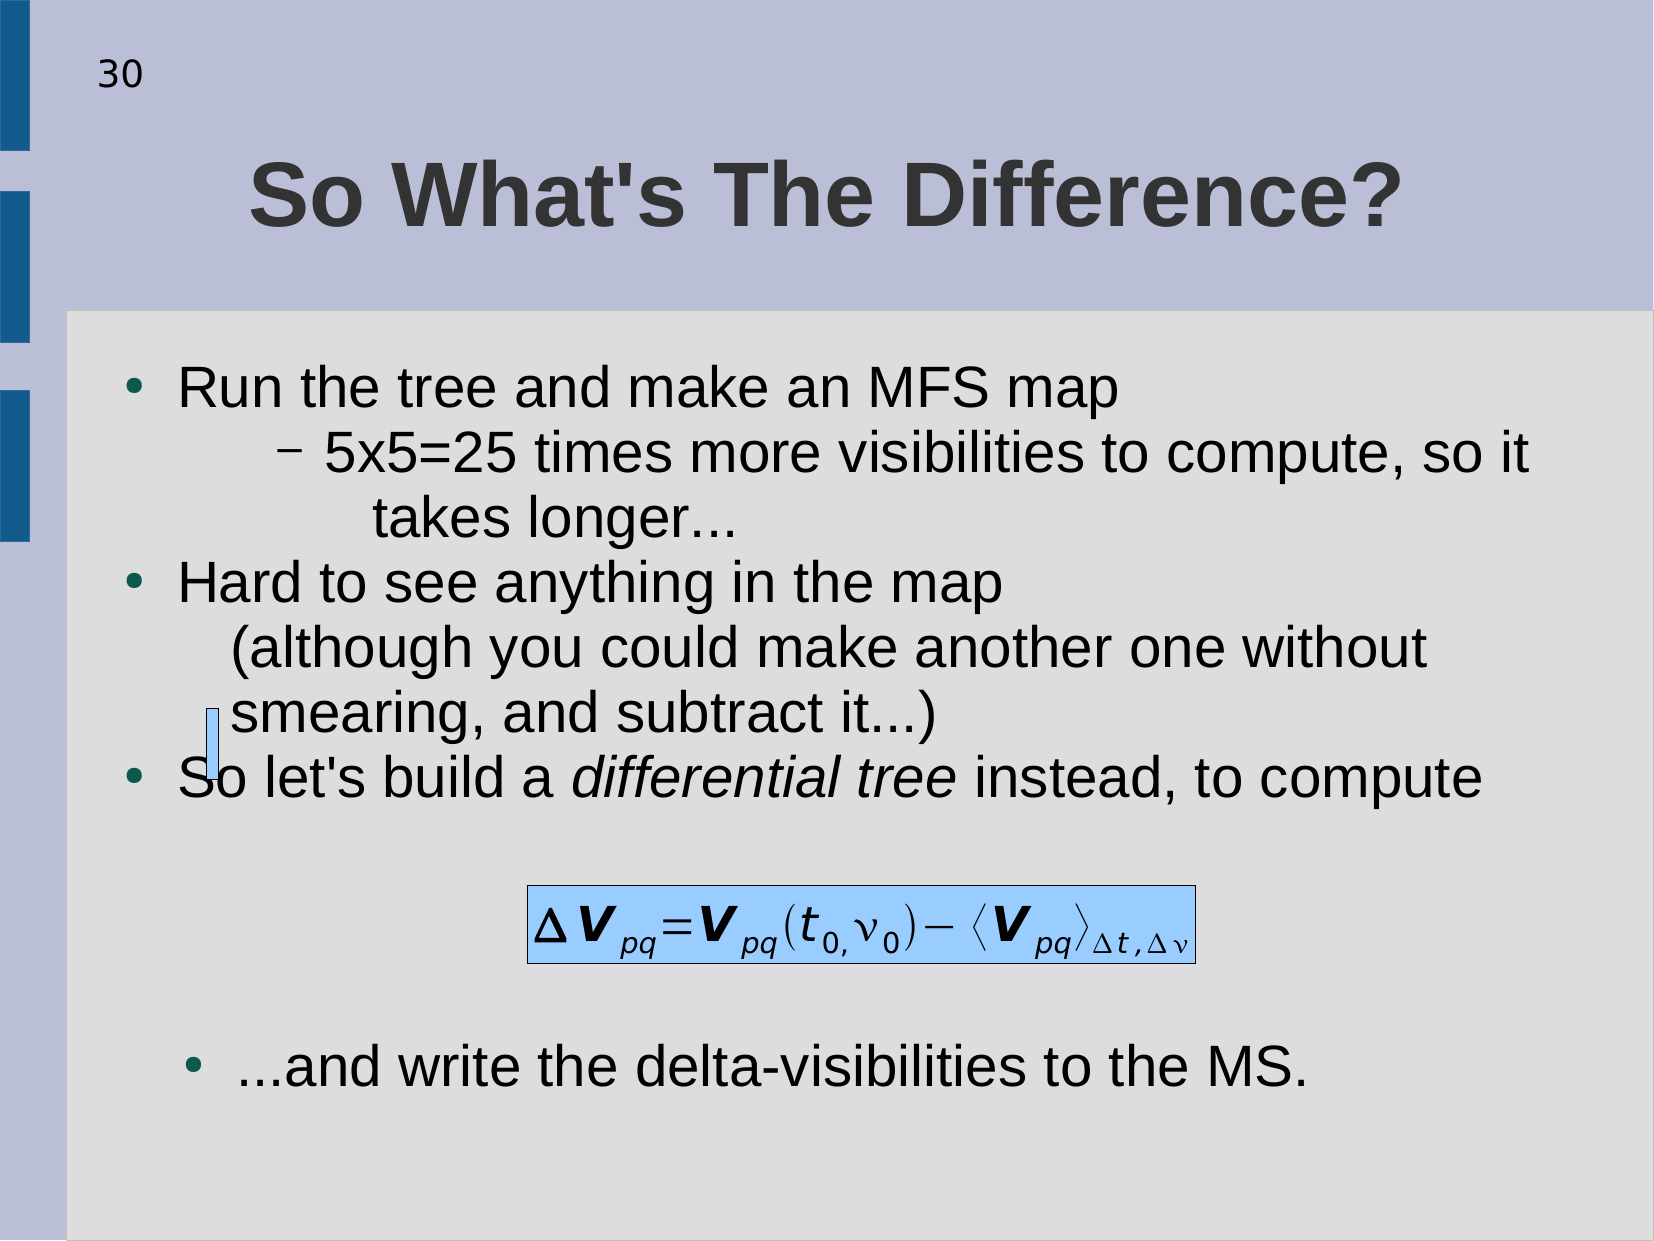

# So What's The Difference?
Run the tree and make an MFS map
5x5=25 times more visibilities to compute, so it takes longer...
Hard to see anything in the map
(although you could make another one without smearing, and subtract it...)
So let's build a differential tree instead, to compute
...and write the delta-visibilities to the MS.